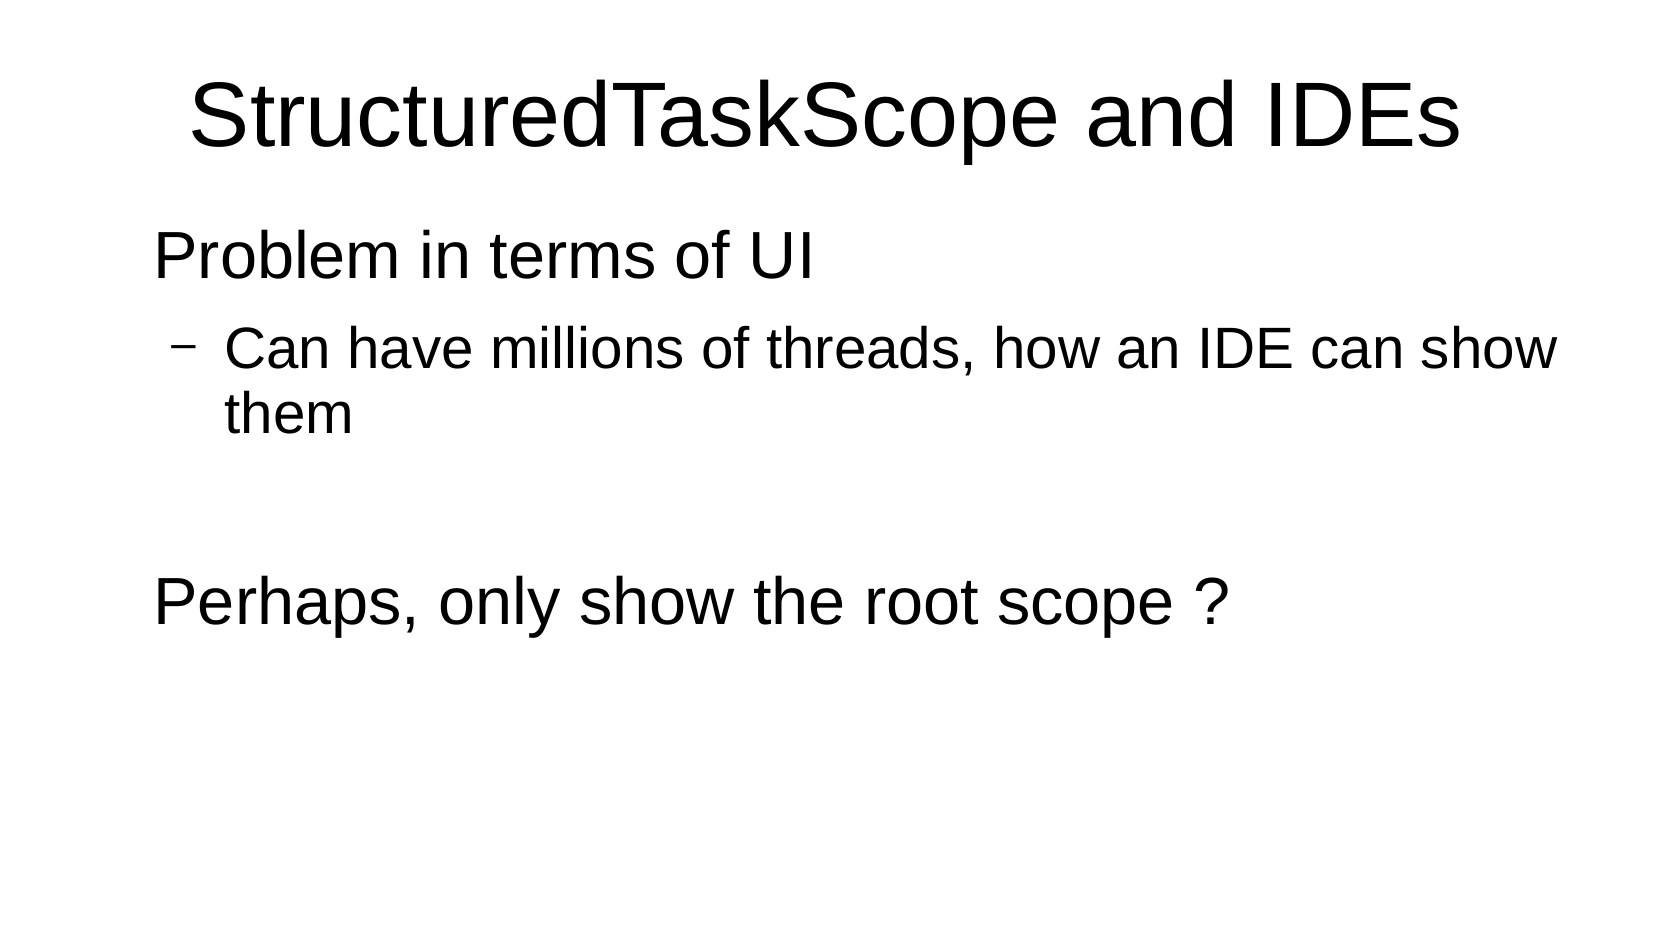

# StructuredTaskScope and IDEs
Problem in terms of UI
Can have millions of threads, how an IDE can show them
Perhaps, only show the root scope ?